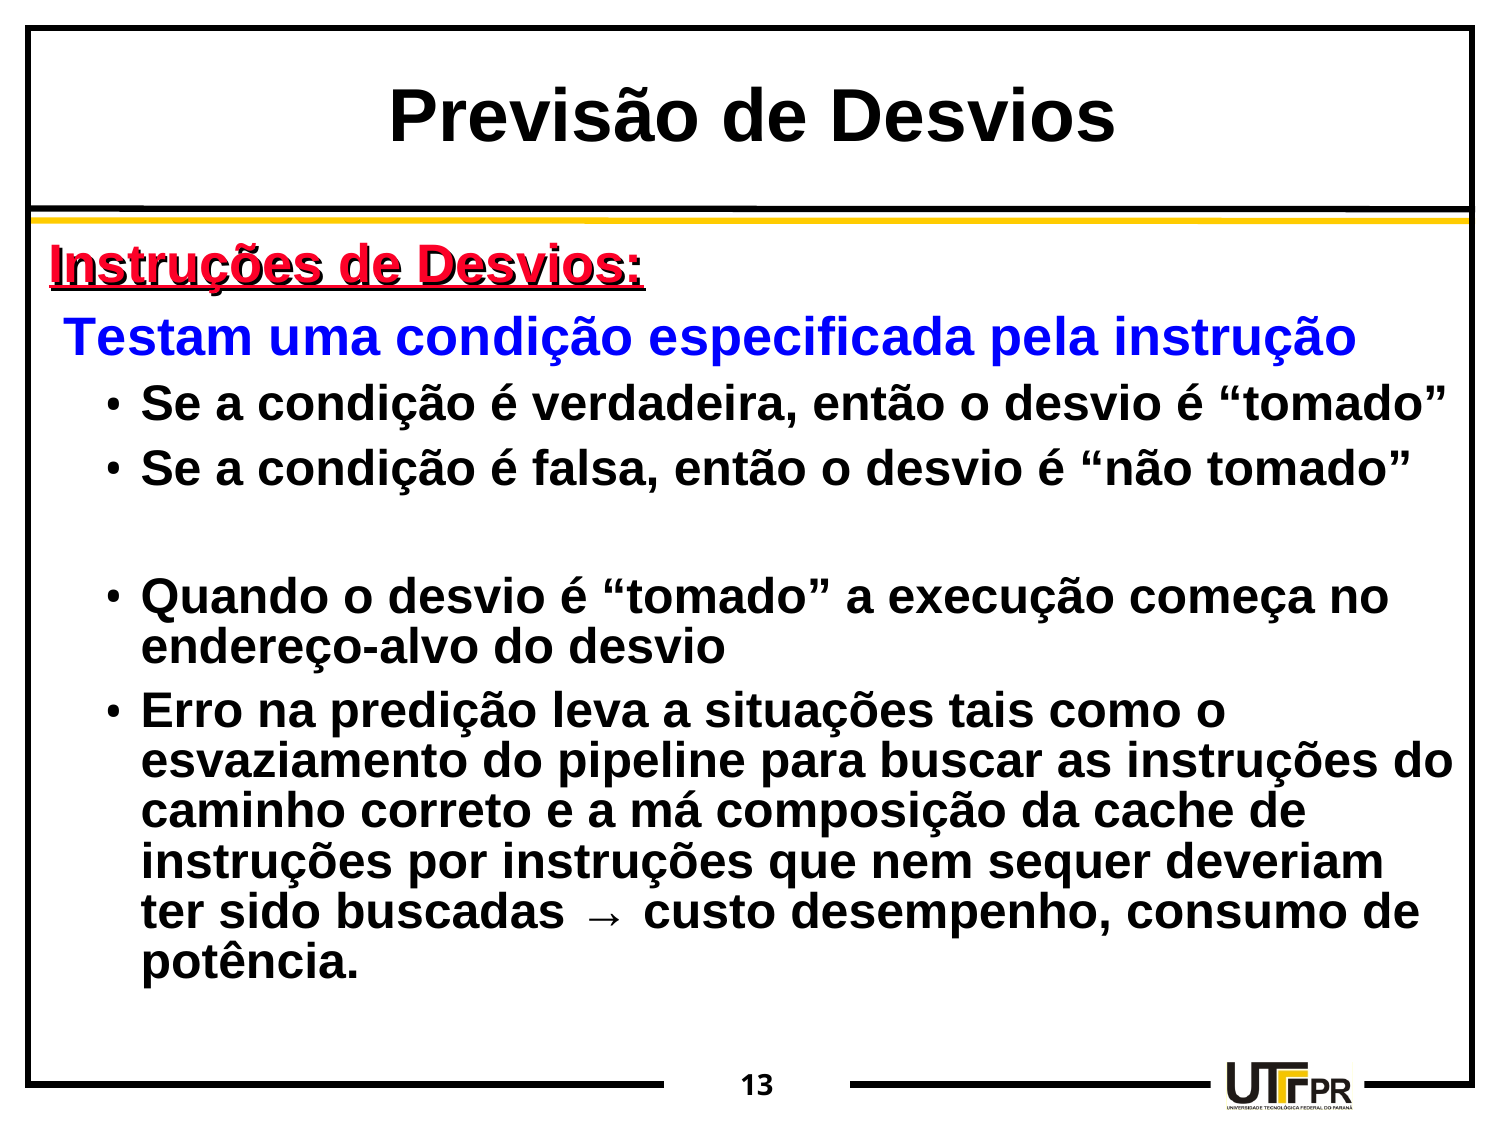

# Previsão de Desvios
Instruções de Desvios:
 Testam uma condição especificada pela instrução
Se a condição é verdadeira, então o desvio é “tomado”
Se a condição é falsa, então o desvio é “não tomado”
Quando o desvio é “tomado” a execução começa no endereço-alvo do desvio
Erro na predição leva a situações tais como o esvaziamento do pipeline para buscar as instruções do caminho correto e a má composição da cache de instruções por instruções que nem sequer deveriam ter sido buscadas → custo desempenho, consumo de potência.